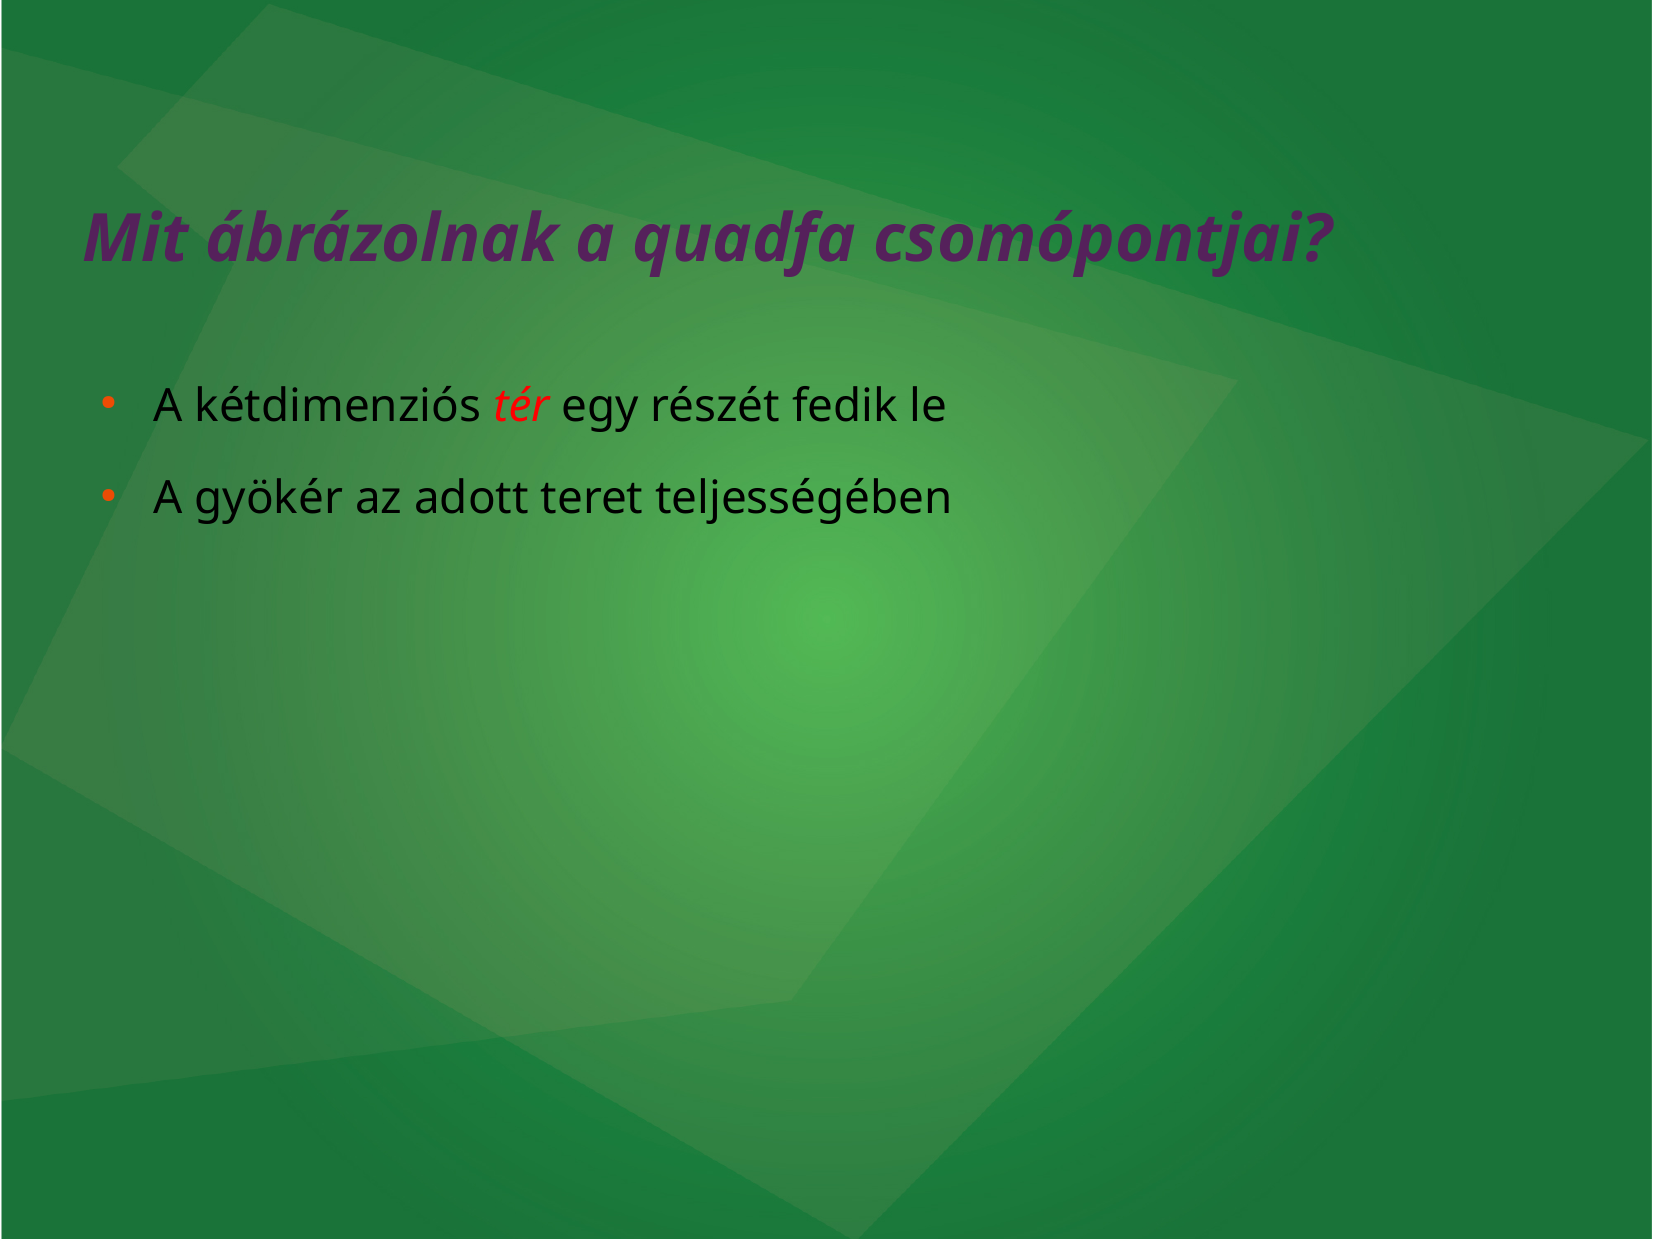

# Mit ábrázolnak a quadfa csomópontjai?
A kétdimenziós tér egy részét fedik le
A gyökér az adott teret teljességében